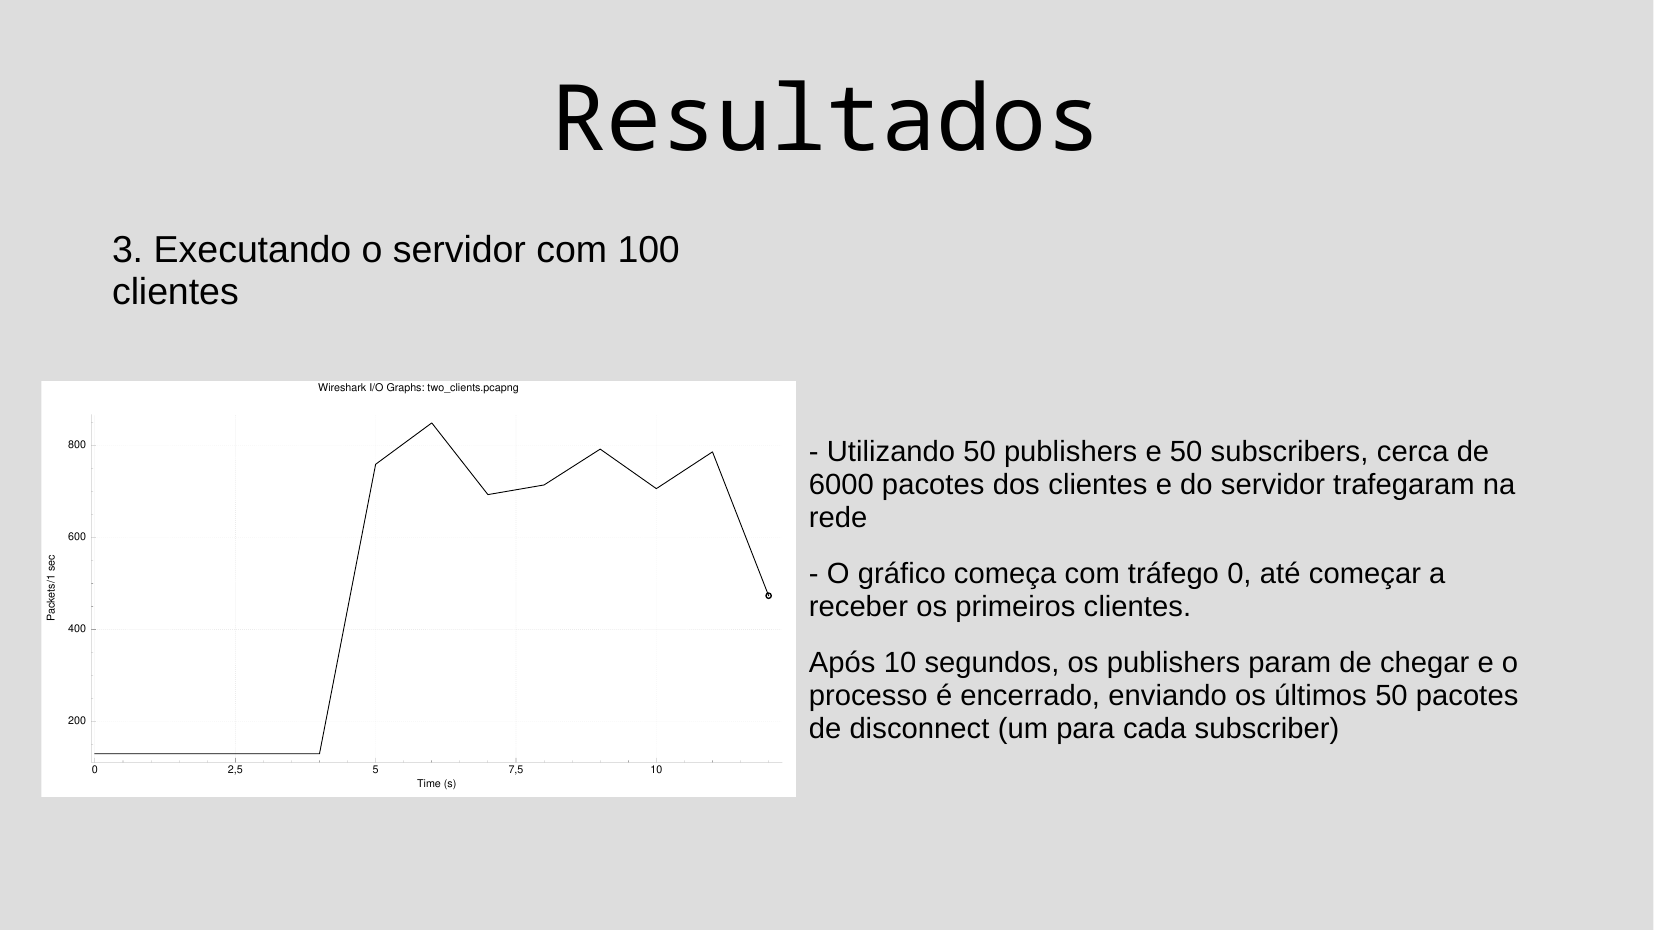

# Resultados
3. Executando o servidor com 100 clientes
- Utilizando 50 publishers e 50 subscribers, cerca de 6000 pacotes dos clientes e do servidor trafegaram na rede
- O gráfico começa com tráfego 0, até começar a receber os primeiros clientes.
Após 10 segundos, os publishers param de chegar e o processo é encerrado, enviando os últimos 50 pacotes de disconnect (um para cada subscriber)